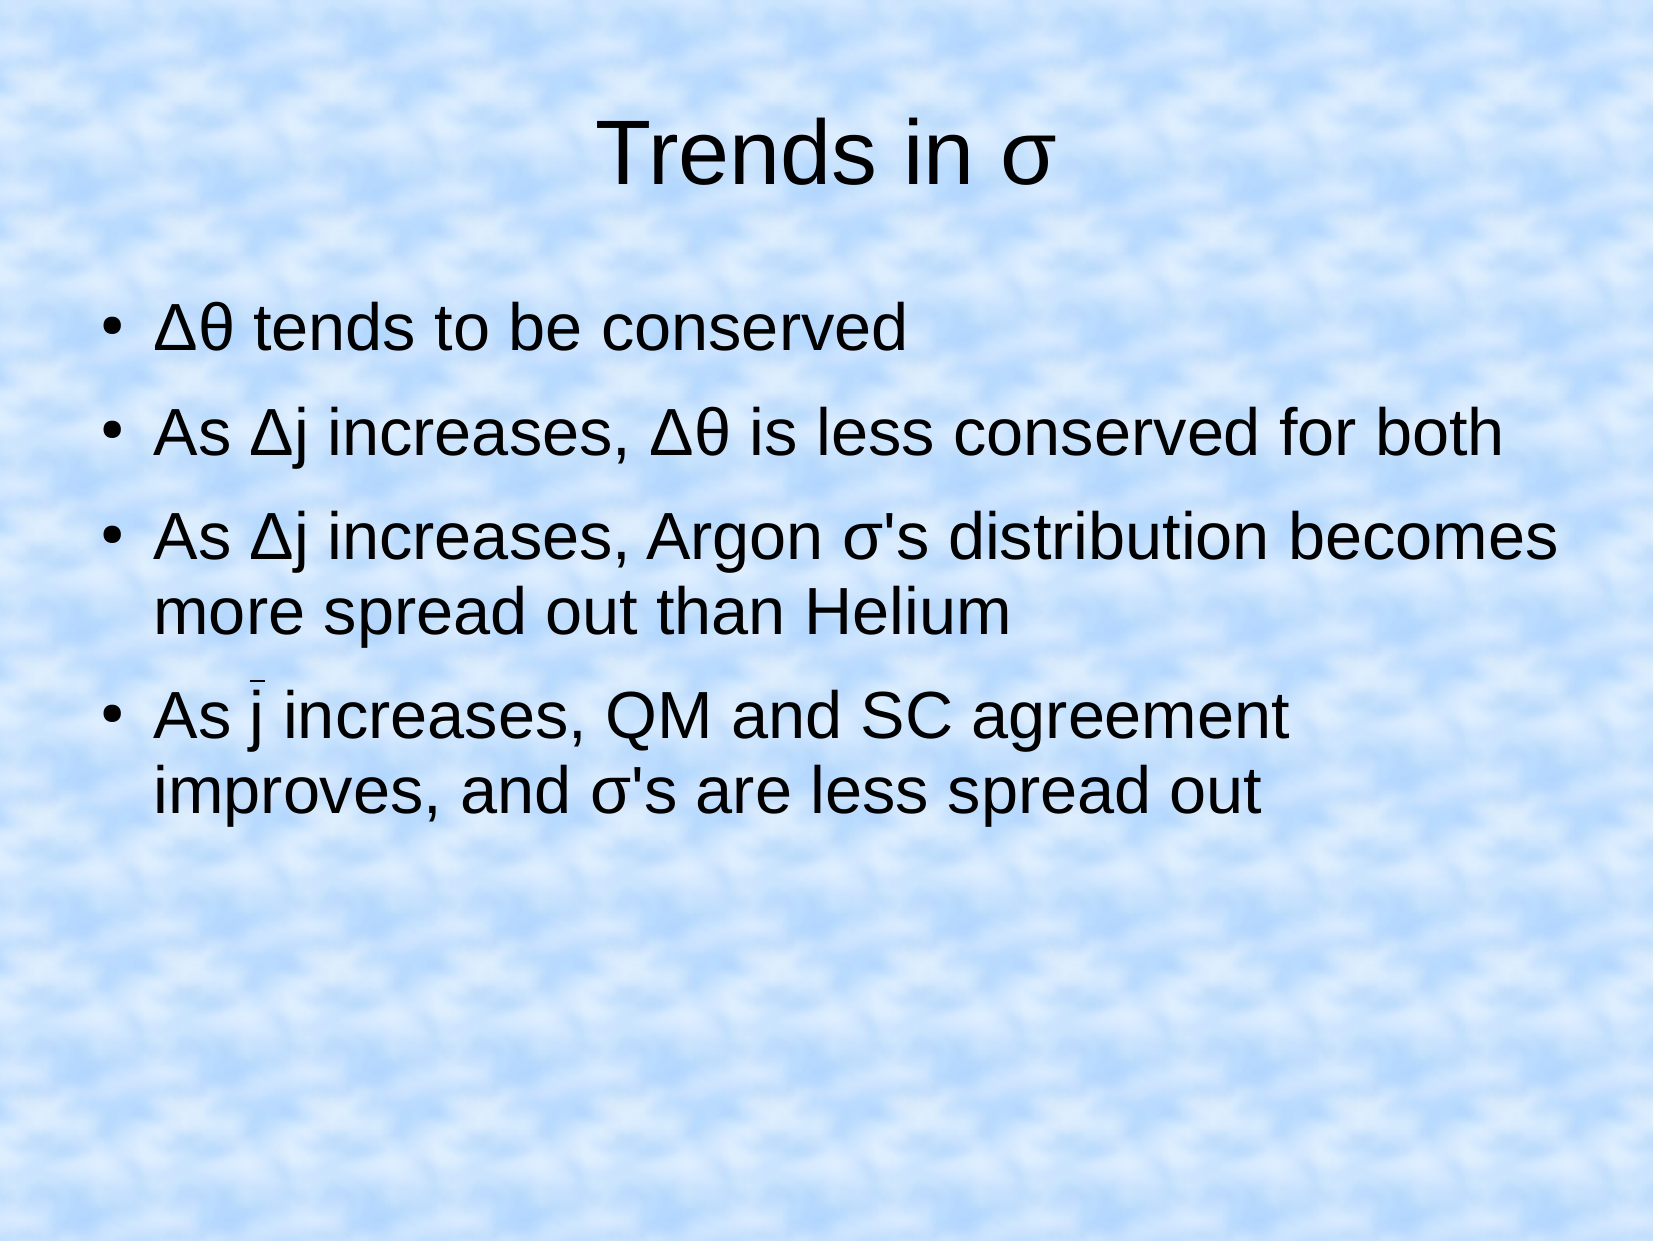

# Trends in σ
Δθ tends to be conserved
As Δj increases, Δθ is less conserved for both
As Δj increases, Argon σ's distribution becomes more spread out than Helium
As j increases, QM and SC agreement improves, and σ's are less spread out